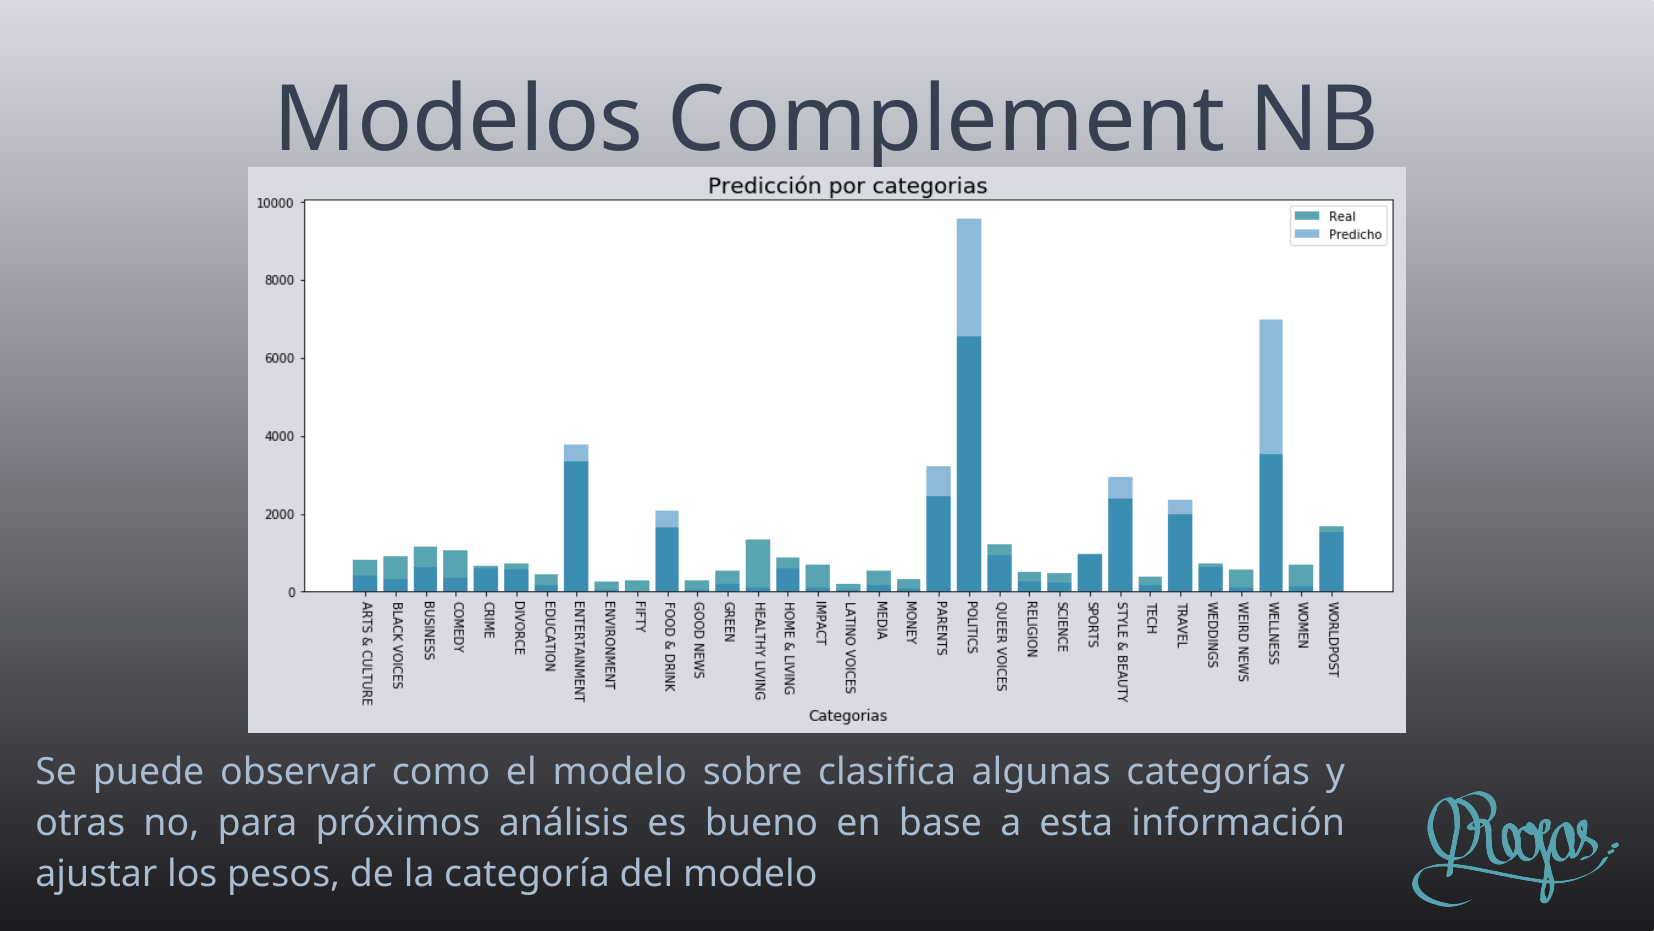

# Modelos Complement NB
Se puede observar como el modelo sobre clasifica algunas categorías y otras no, para próximos análisis es bueno en base a esta información ajustar los pesos, de la categoría del modelo